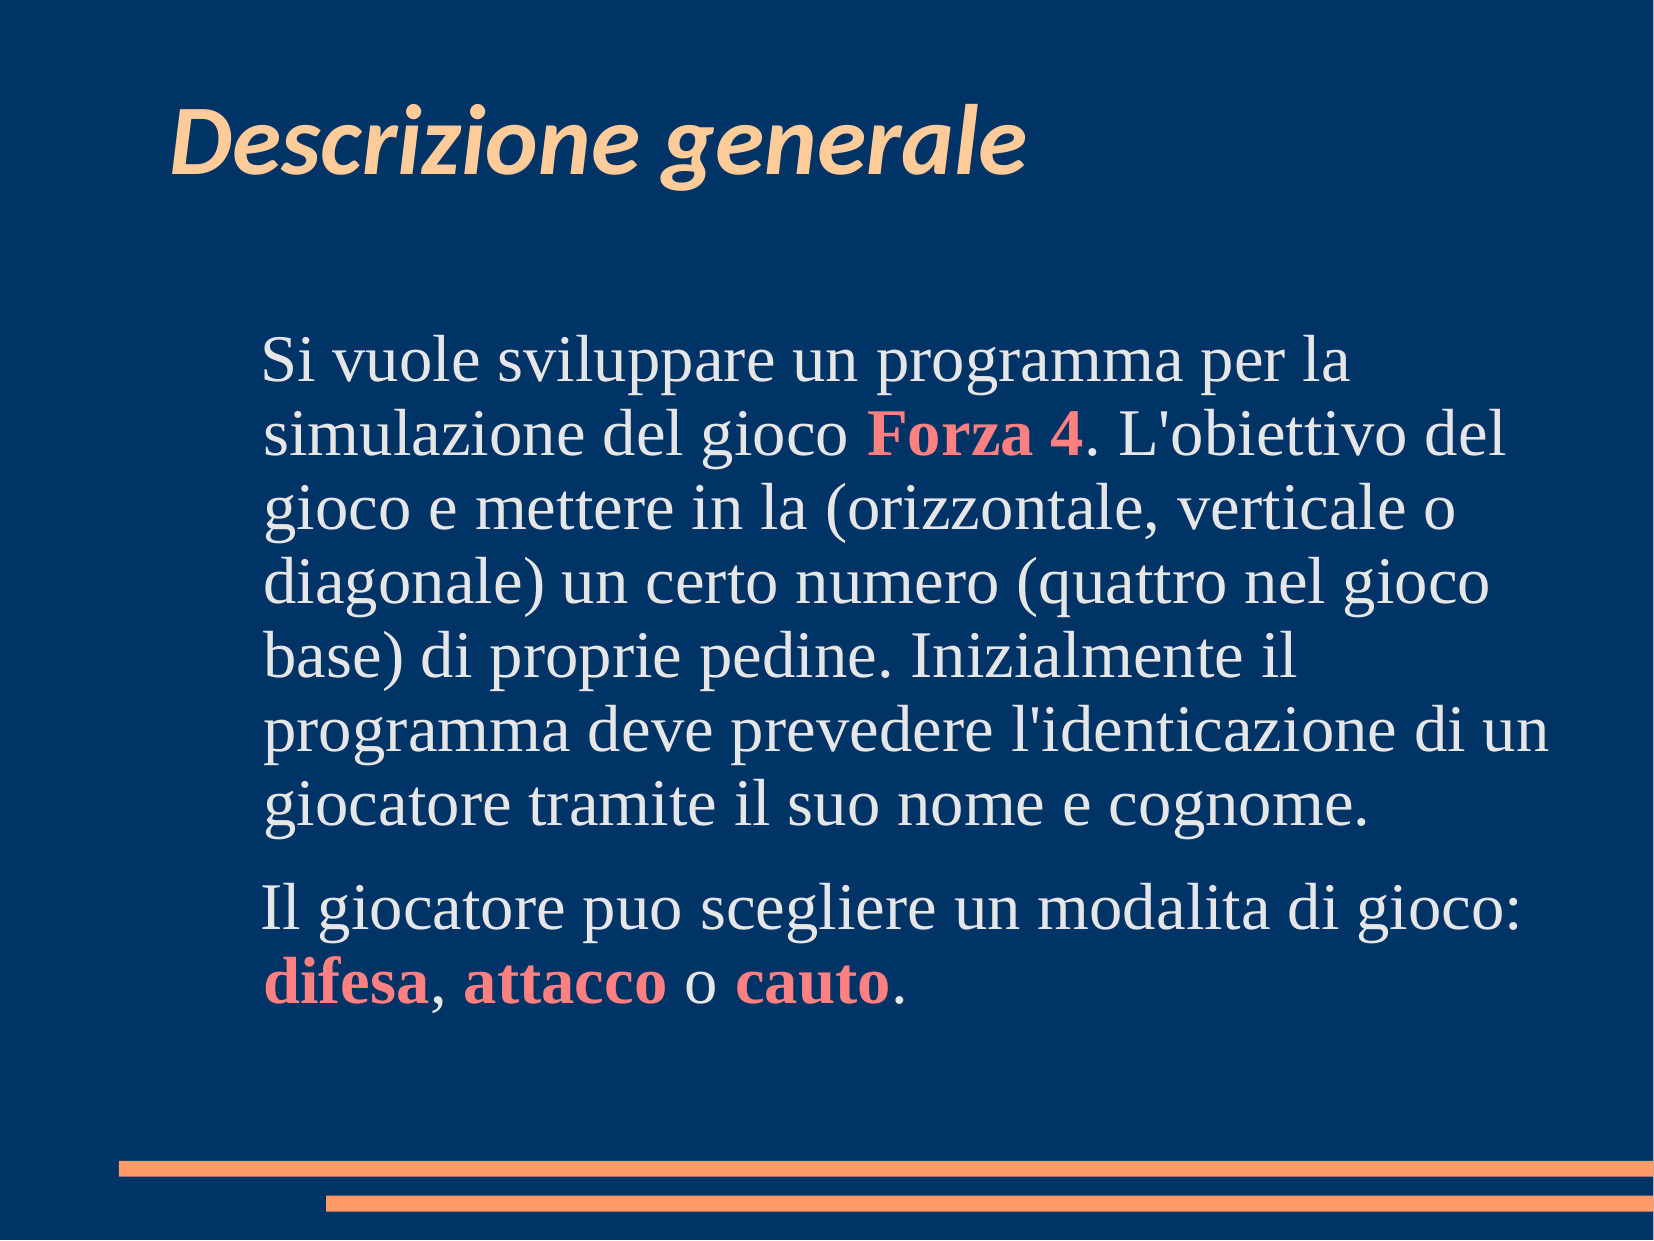

# Descrizione generale
 Si vuole sviluppare un programma per la simulazione del gioco Forza 4. L'obiettivo del gioco e mettere in la (orizzontale, verticale o diagonale) un certo numero (quattro nel gioco base) di proprie pedine. Inizialmente il programma deve prevedere l'identicazione di un giocatore tramite il suo nome e cognome.
 Il giocatore puo scegliere un modalita di gioco: difesa, attacco o cauto.